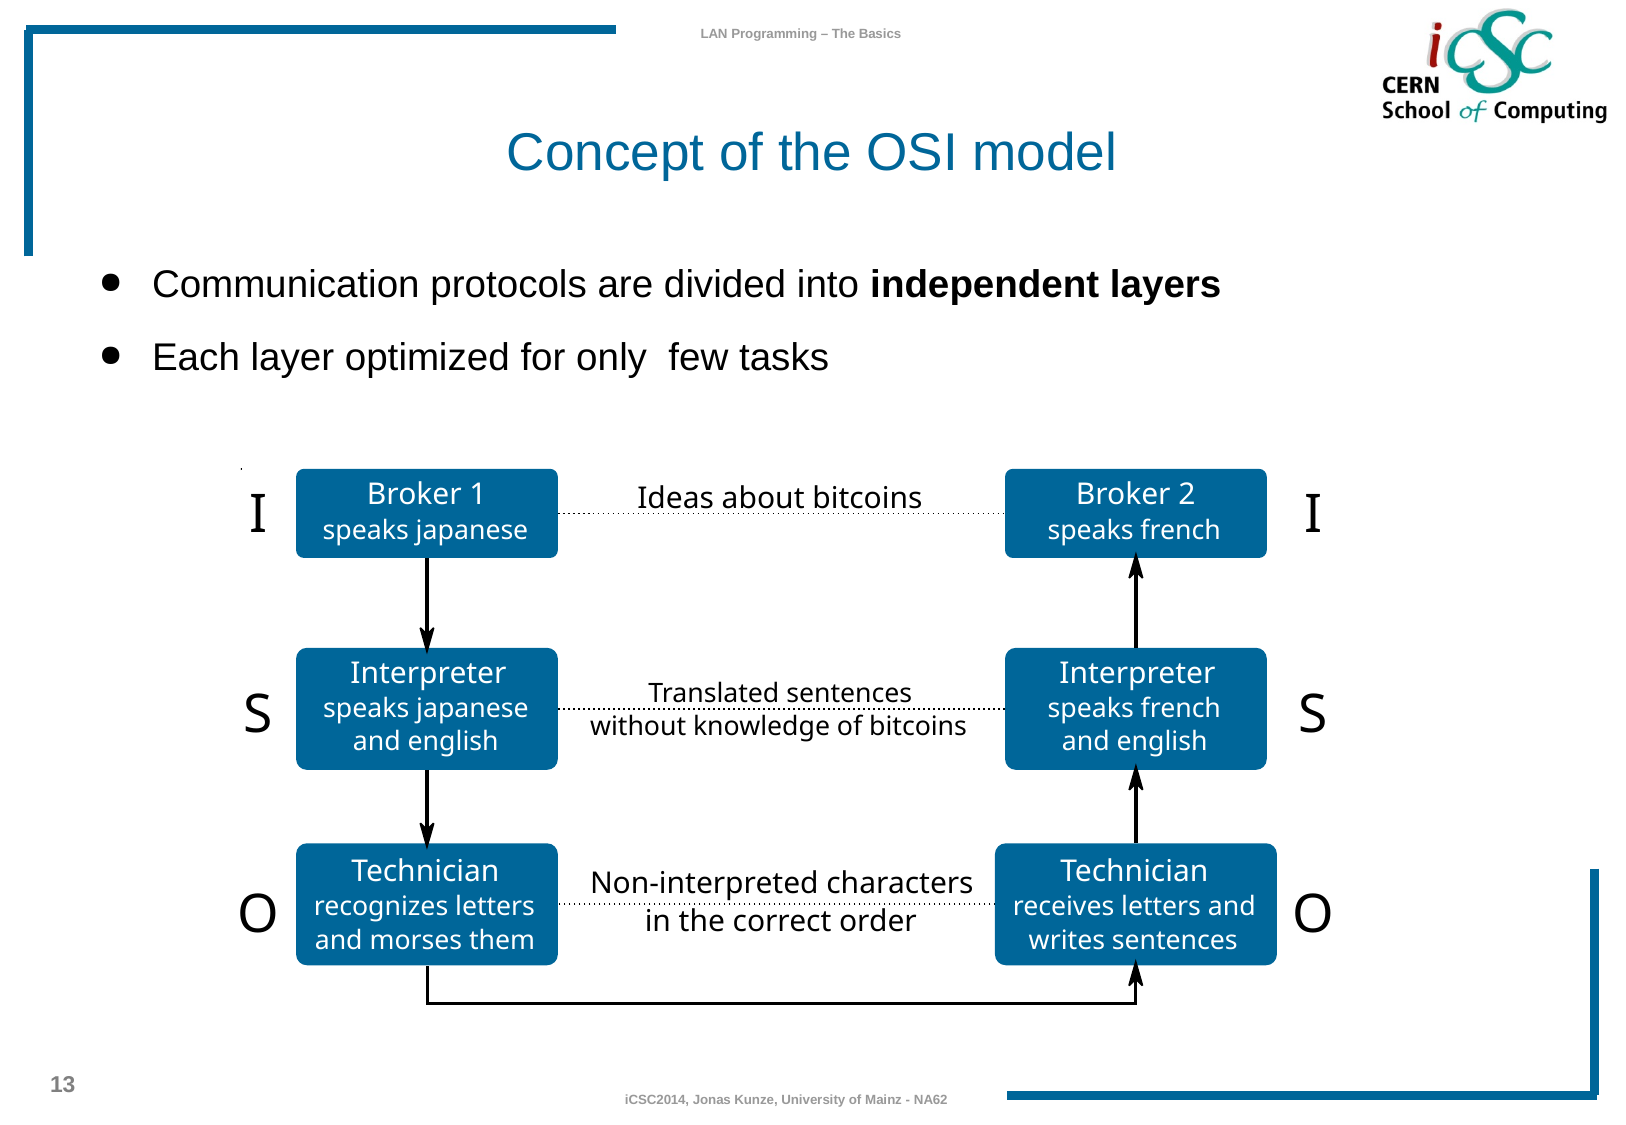

# Concept of the OSI model
Communication protocols are divided into independent layers
Each layer optimized for only few tasks